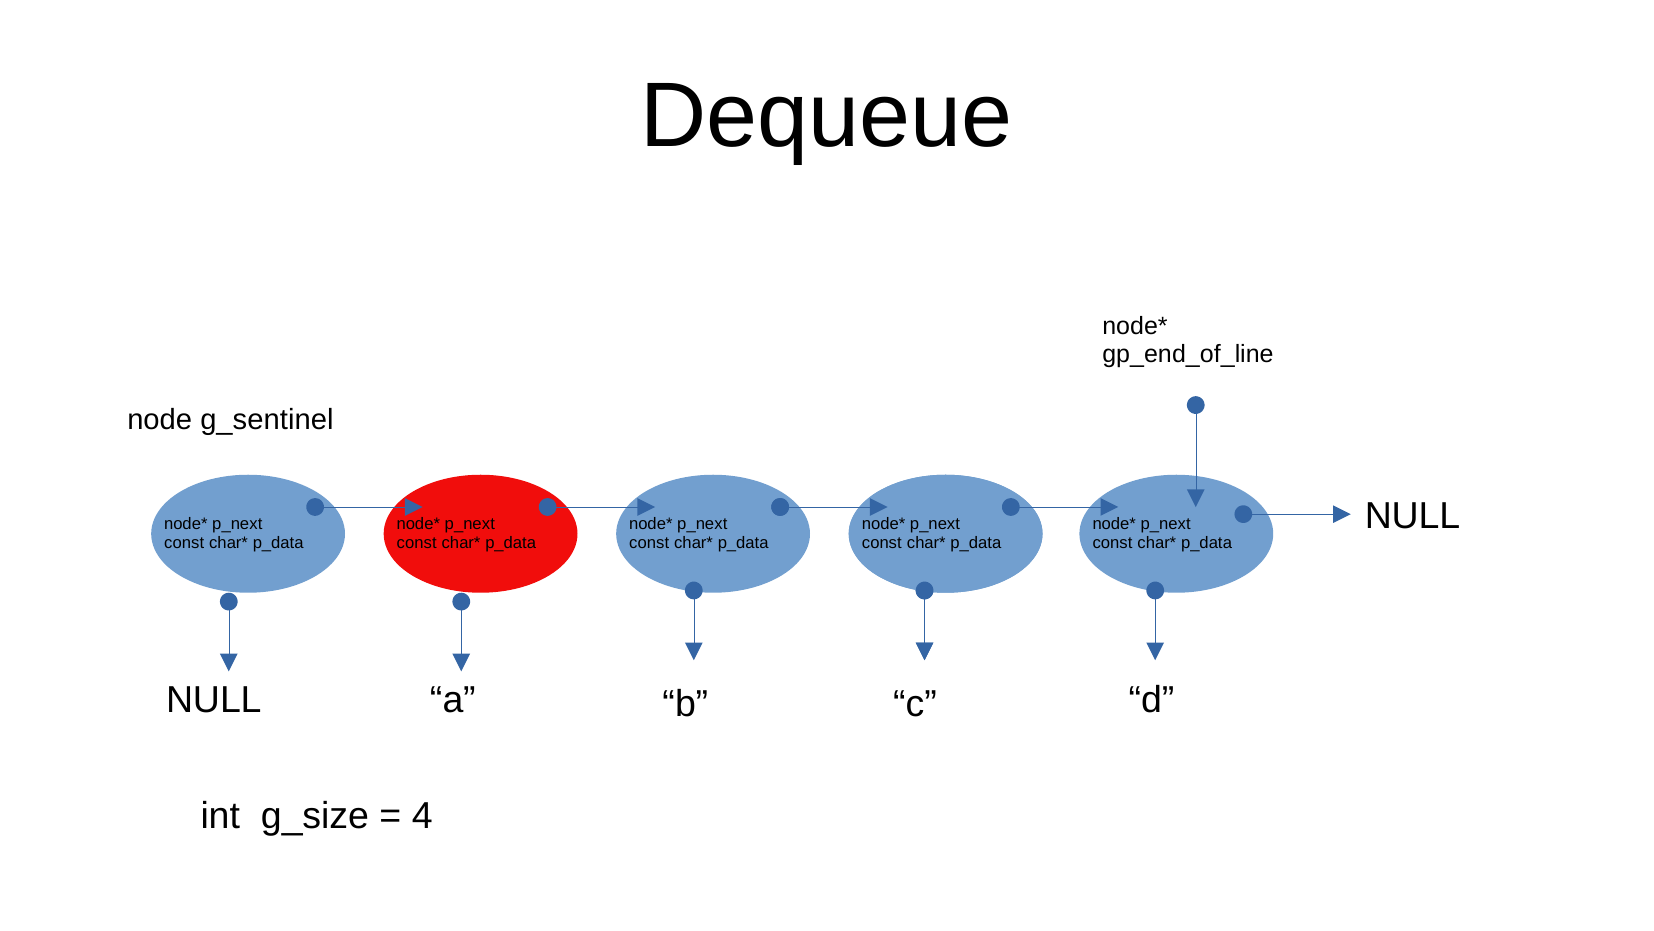

# Dequeue
node*
gp_end_of_line
node g_sentinel
NULL
node* p_next
const char* p_data
node* p_next
const char* p_data
node* p_next
const char* p_data
node* p_next
const char* p_data
node* p_next
const char* p_data
node* p_next
const char* p_data
NULL
 “a”
 “d”
 “b”
 “c”
int g_size = 4